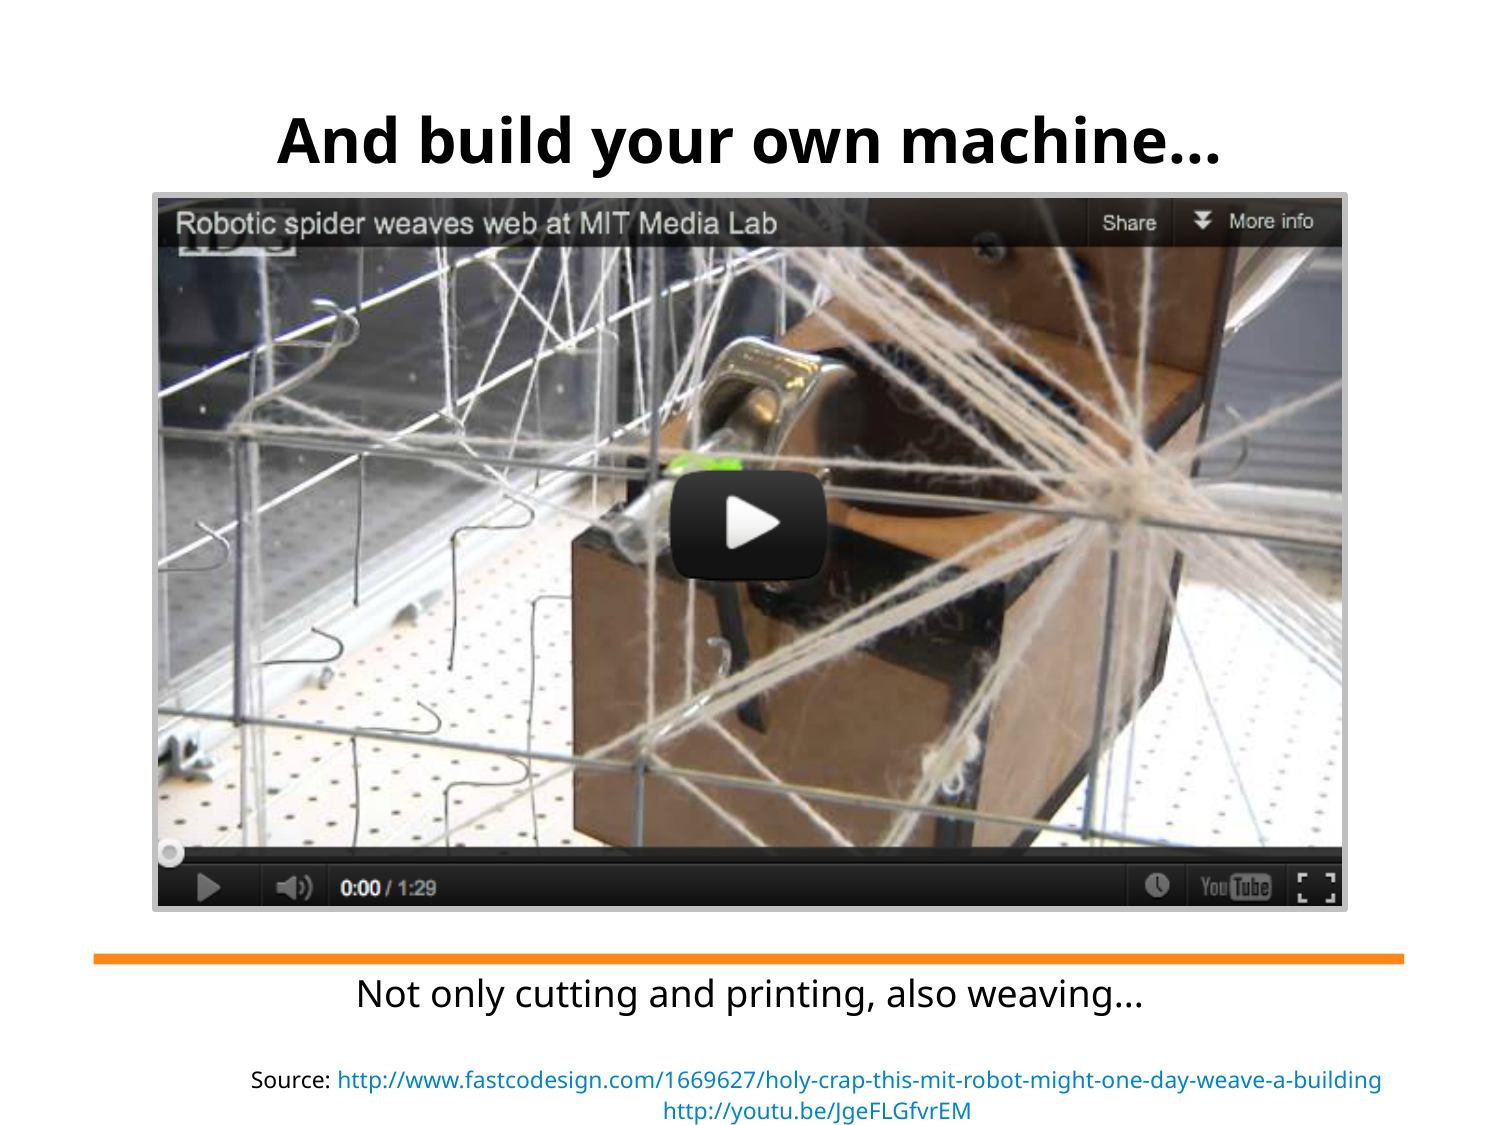

# And build your own machine...
Not only cutting and printing, also weaving...
Source: http://www.fastcodesign.com/1669627/holy-crap-this-mit-robot-might-one-day-weave-a-building
http://youtu.be/JgeFLGfvrEM